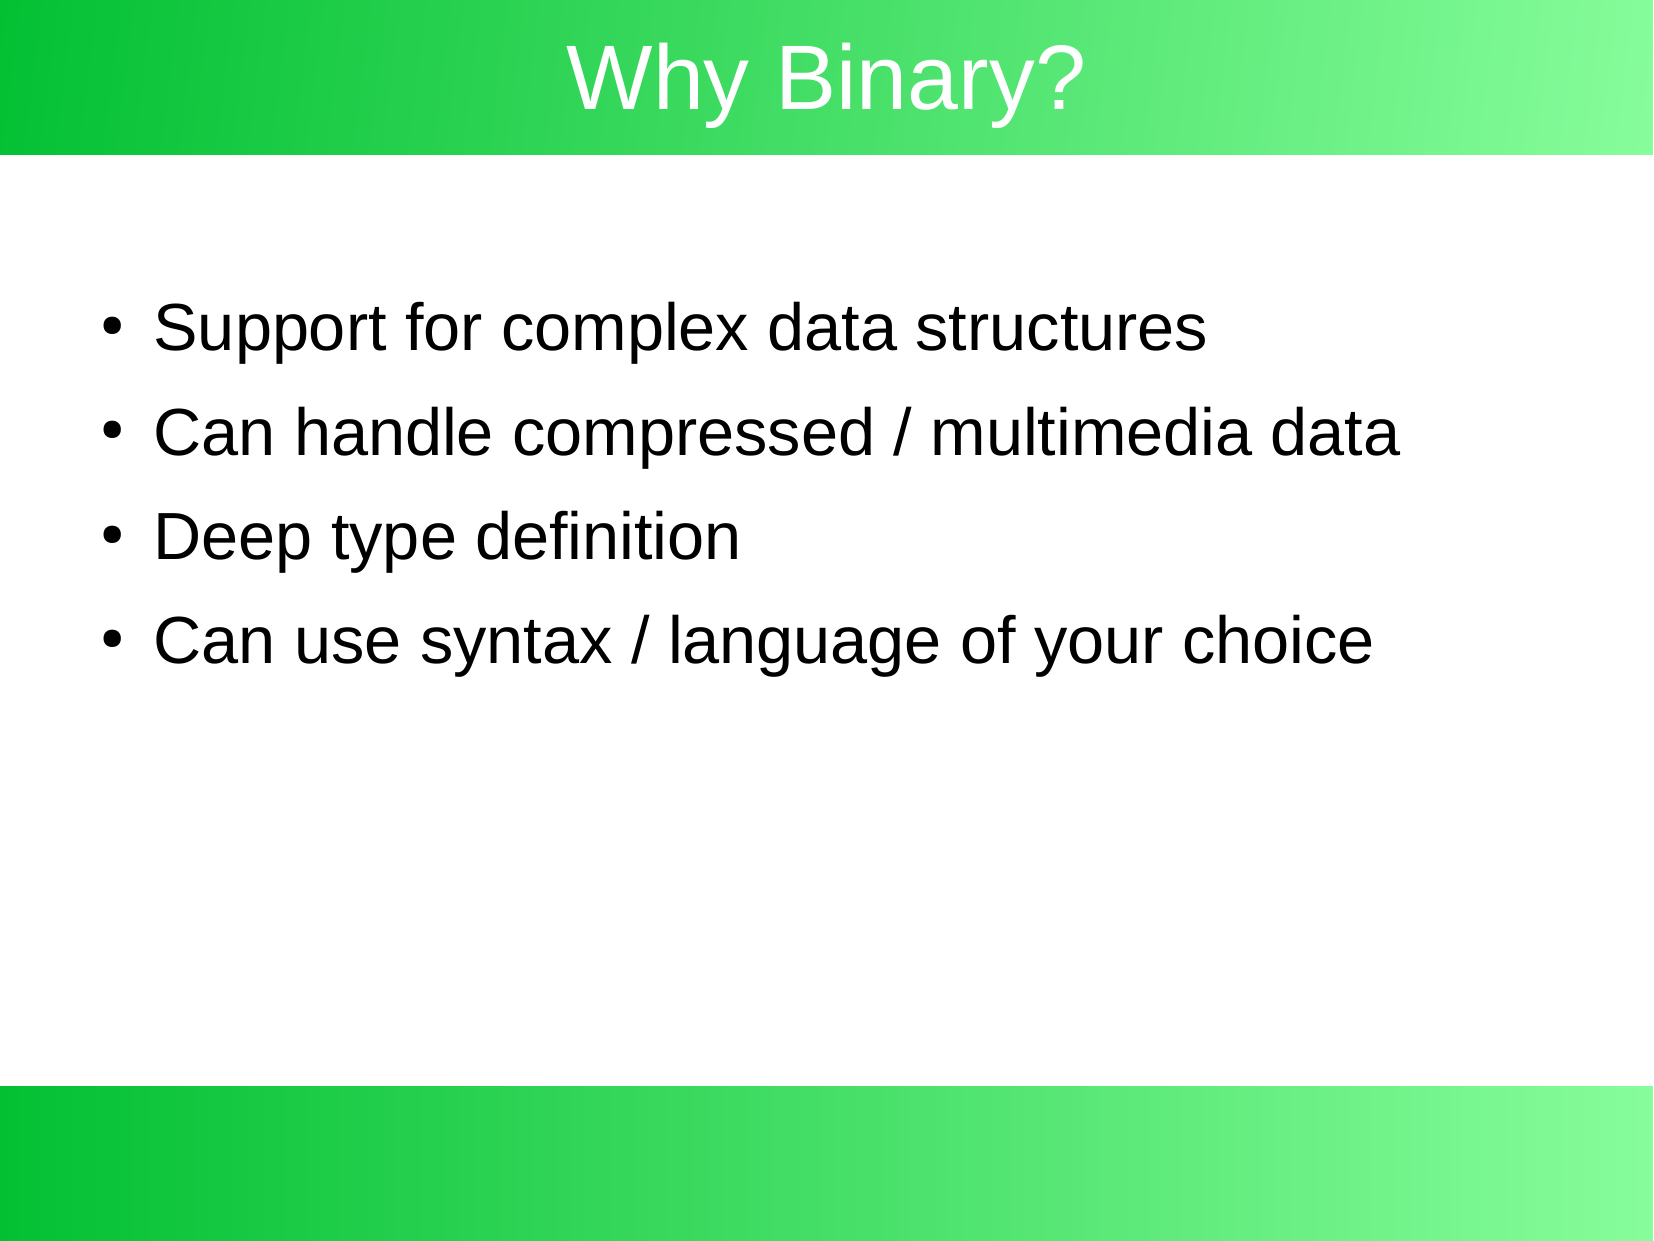

# Why Binary?
Support for complex data structures
Can handle compressed / multimedia data
Deep type definition
Can use syntax / language of your choice